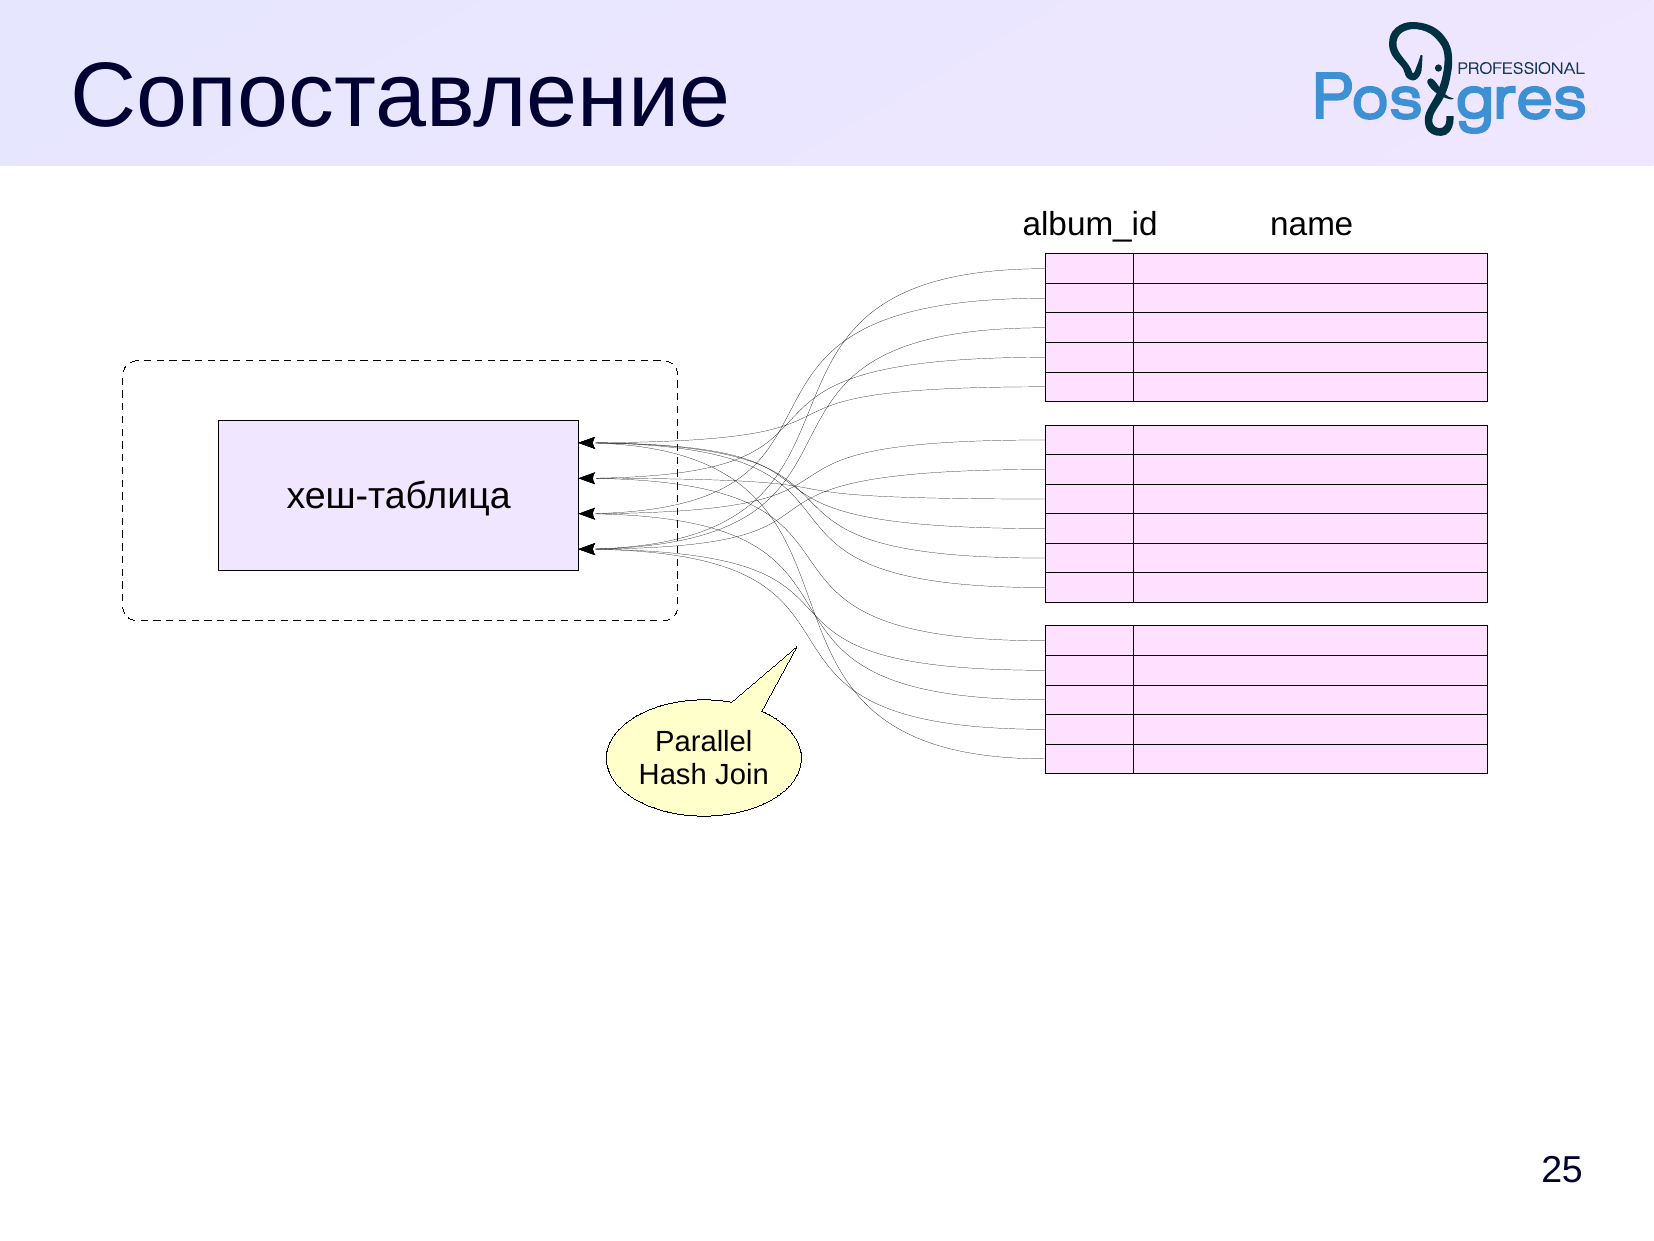

# Сопоставление
album_id
name
хеш-таблица
Parallel
Hash Join